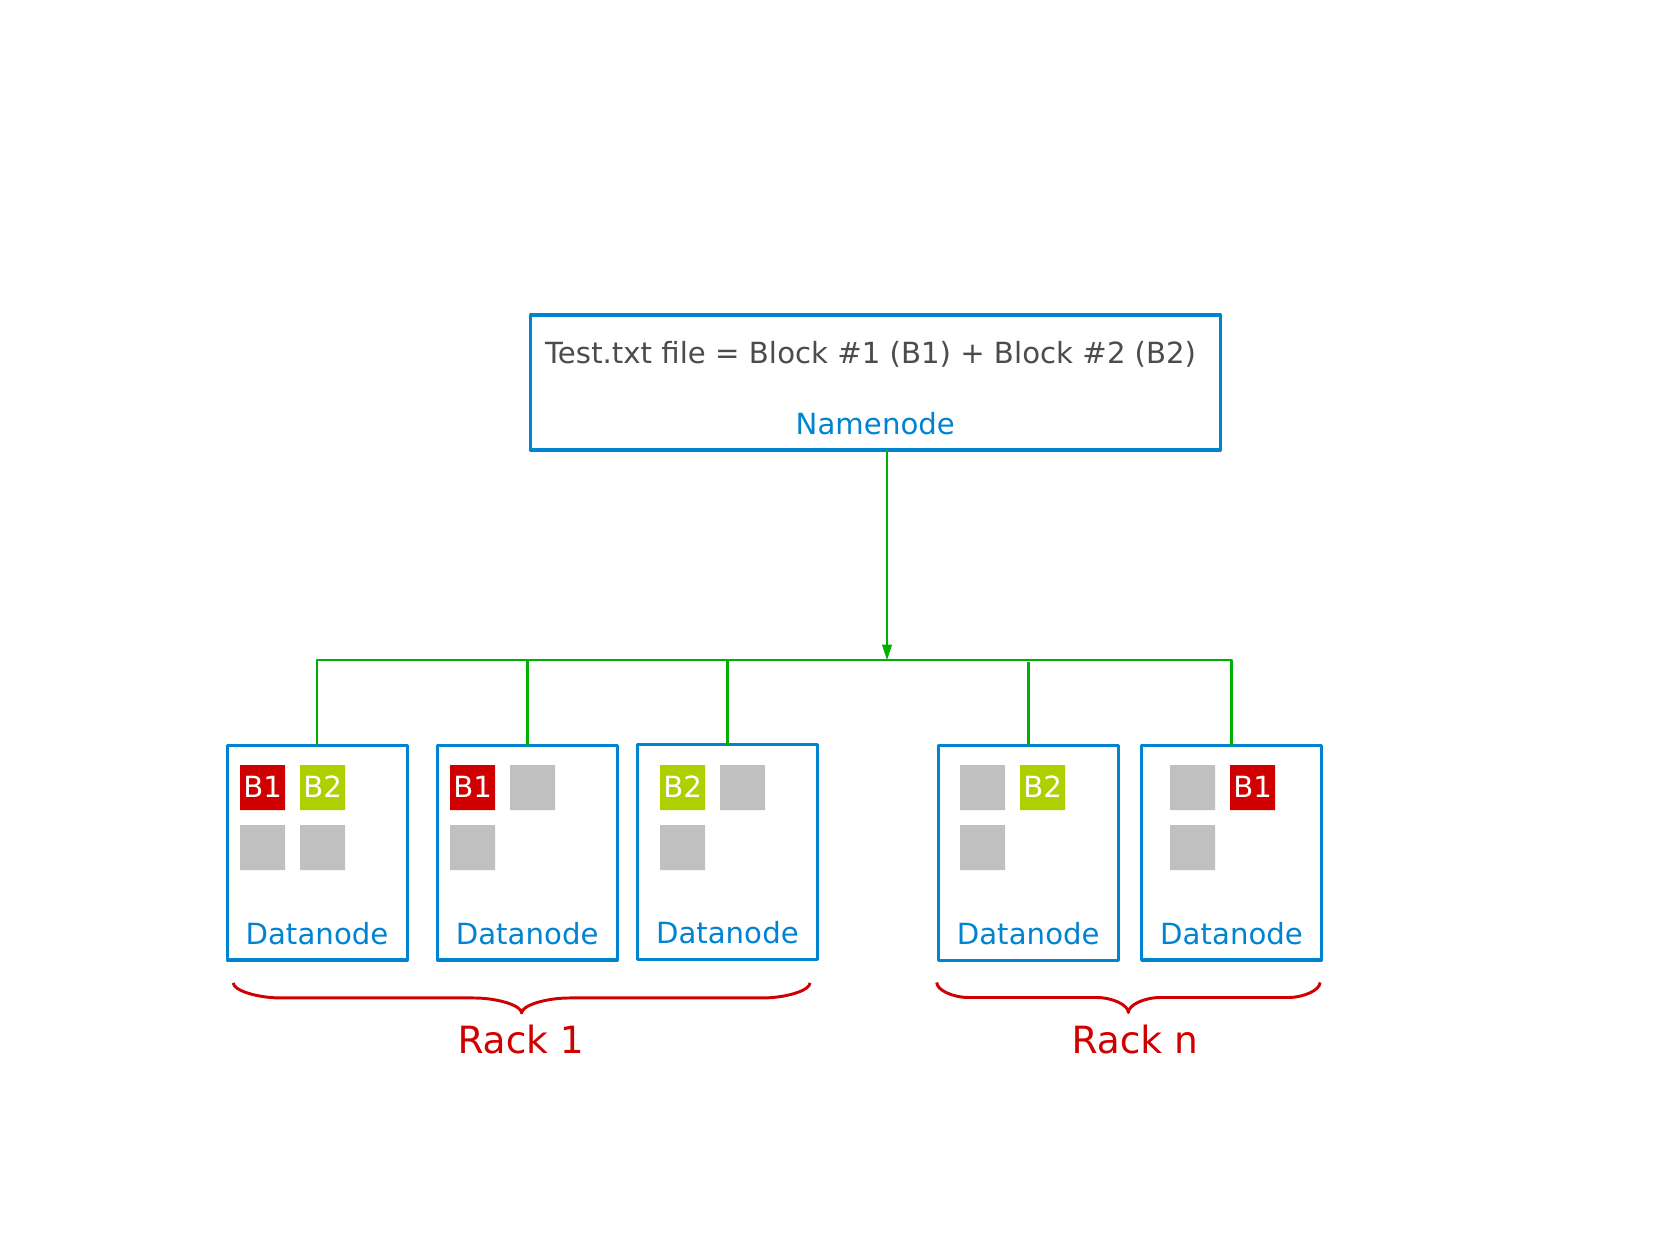

Namenode
Test.txt file = Block #1 (B1) + Block #2 (B2)
Datanode
Datanode
Datanode
Datanode
Datanode
B1
B2
B1
B2
B2
B1
Rack 1
Rack n